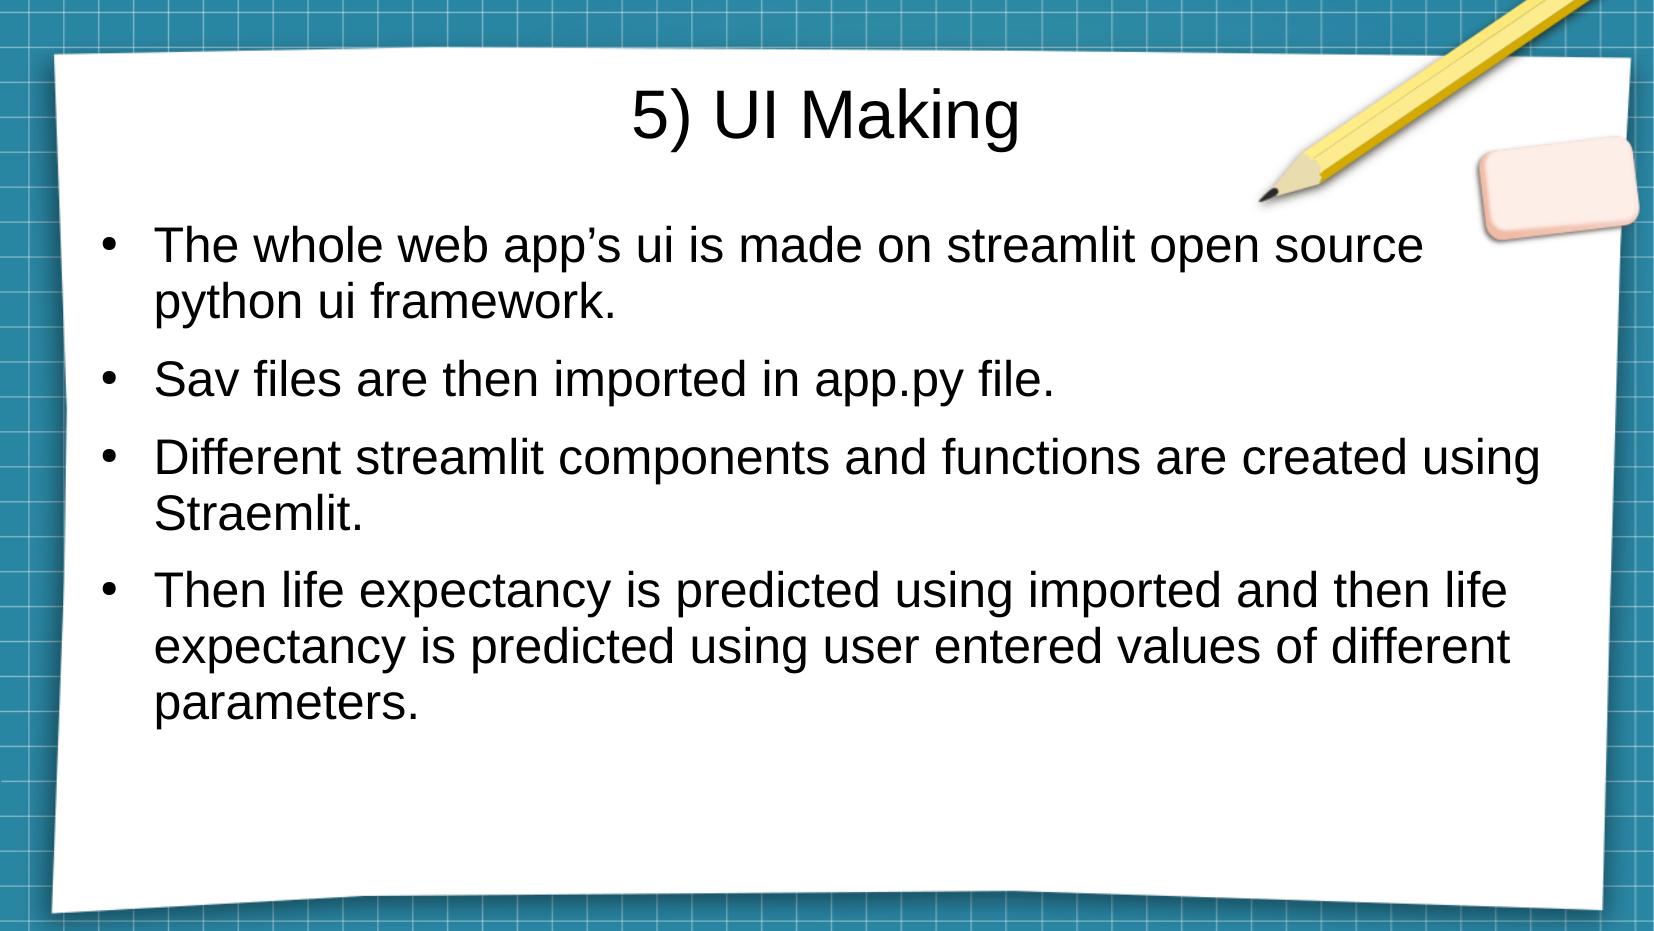

# 5) UI Making
The whole web app’s ui is made on streamlit open source python ui framework.
Sav files are then imported in app.py file.
Different streamlit components and functions are created using Straemlit.
Then life expectancy is predicted using imported and then life expectancy is predicted using user entered values of different parameters.